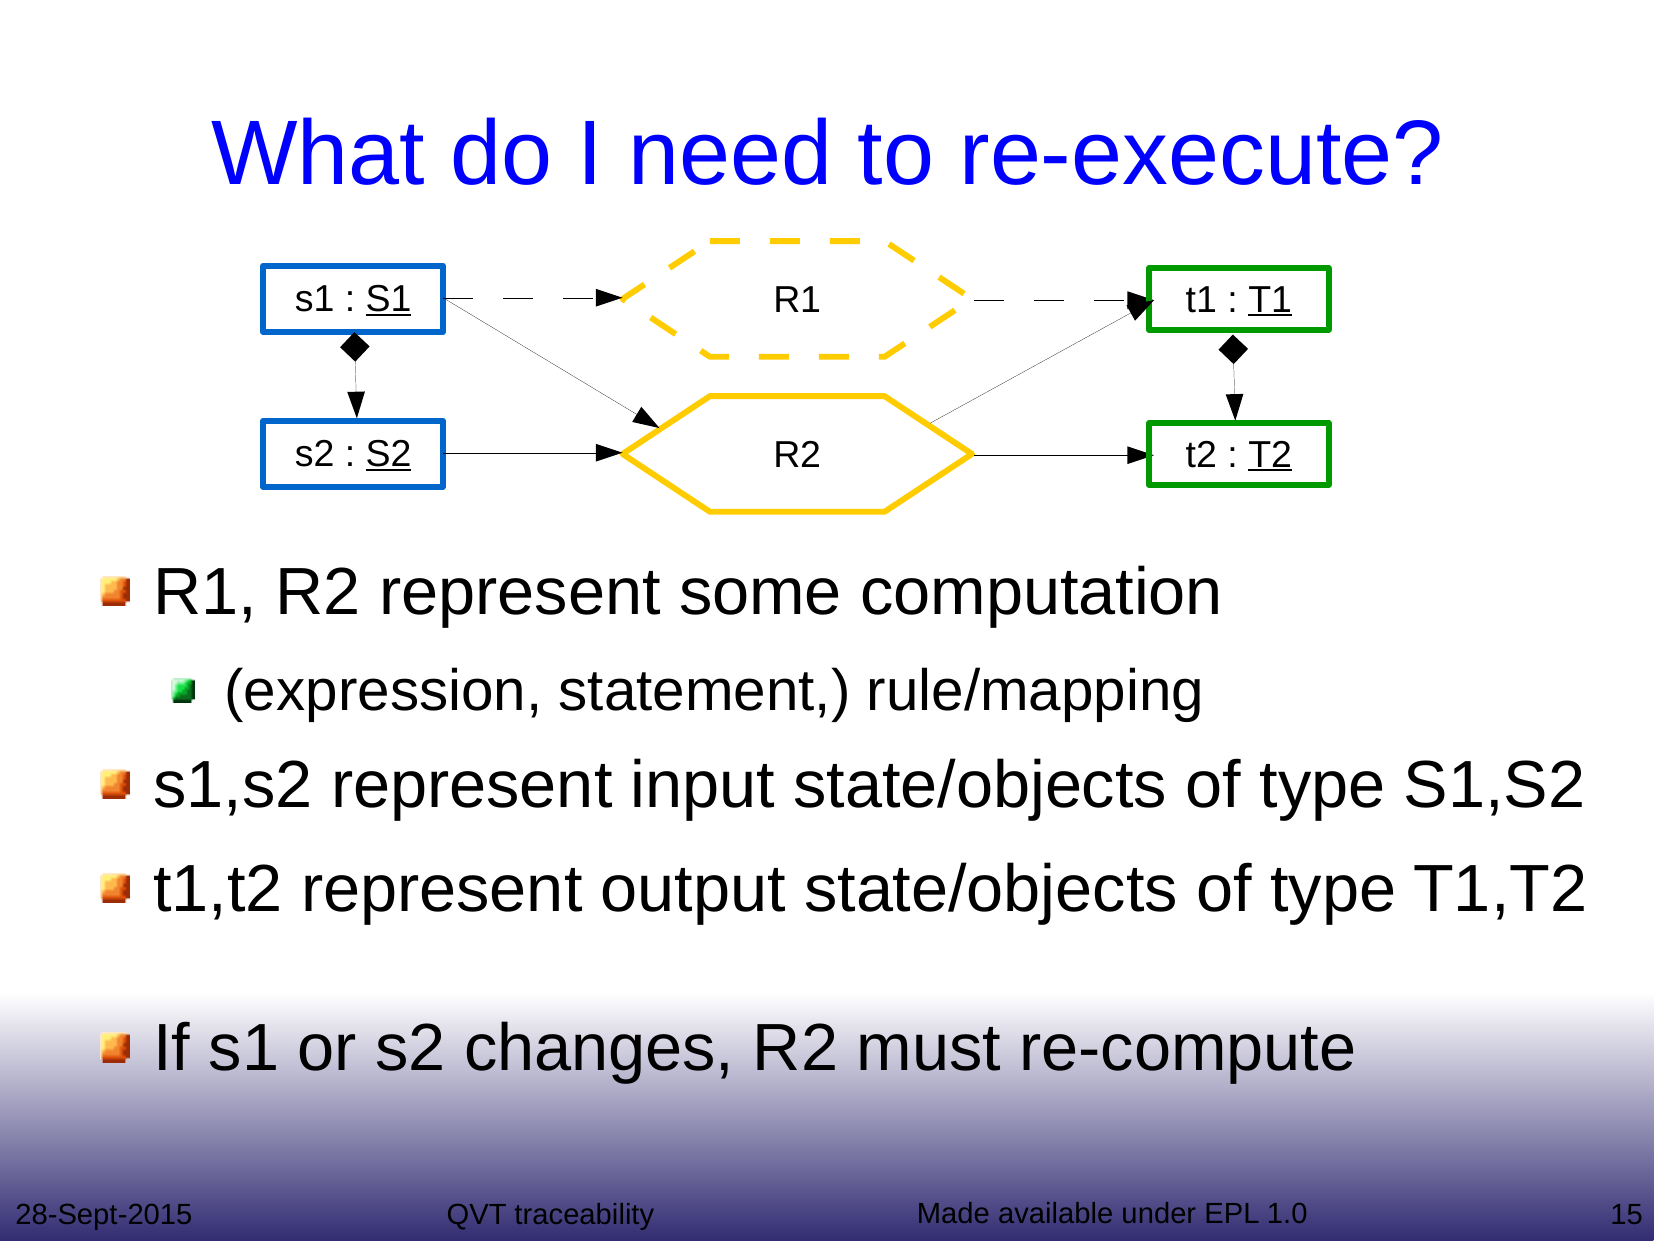

# What do I need to re-execute?
R1
s1 : S1
t1 : T1
R2
s2 : S2
t2 : T2
R1, R2 represent some computation
(expression, statement,) rule/mapping
s1,s2 represent input state/objects of type S1,S2
t1,t2 represent output state/objects of type T1,T2
If s1 or s2 changes, R2 must re-compute
28-Sept-2015
QVT traceability
15